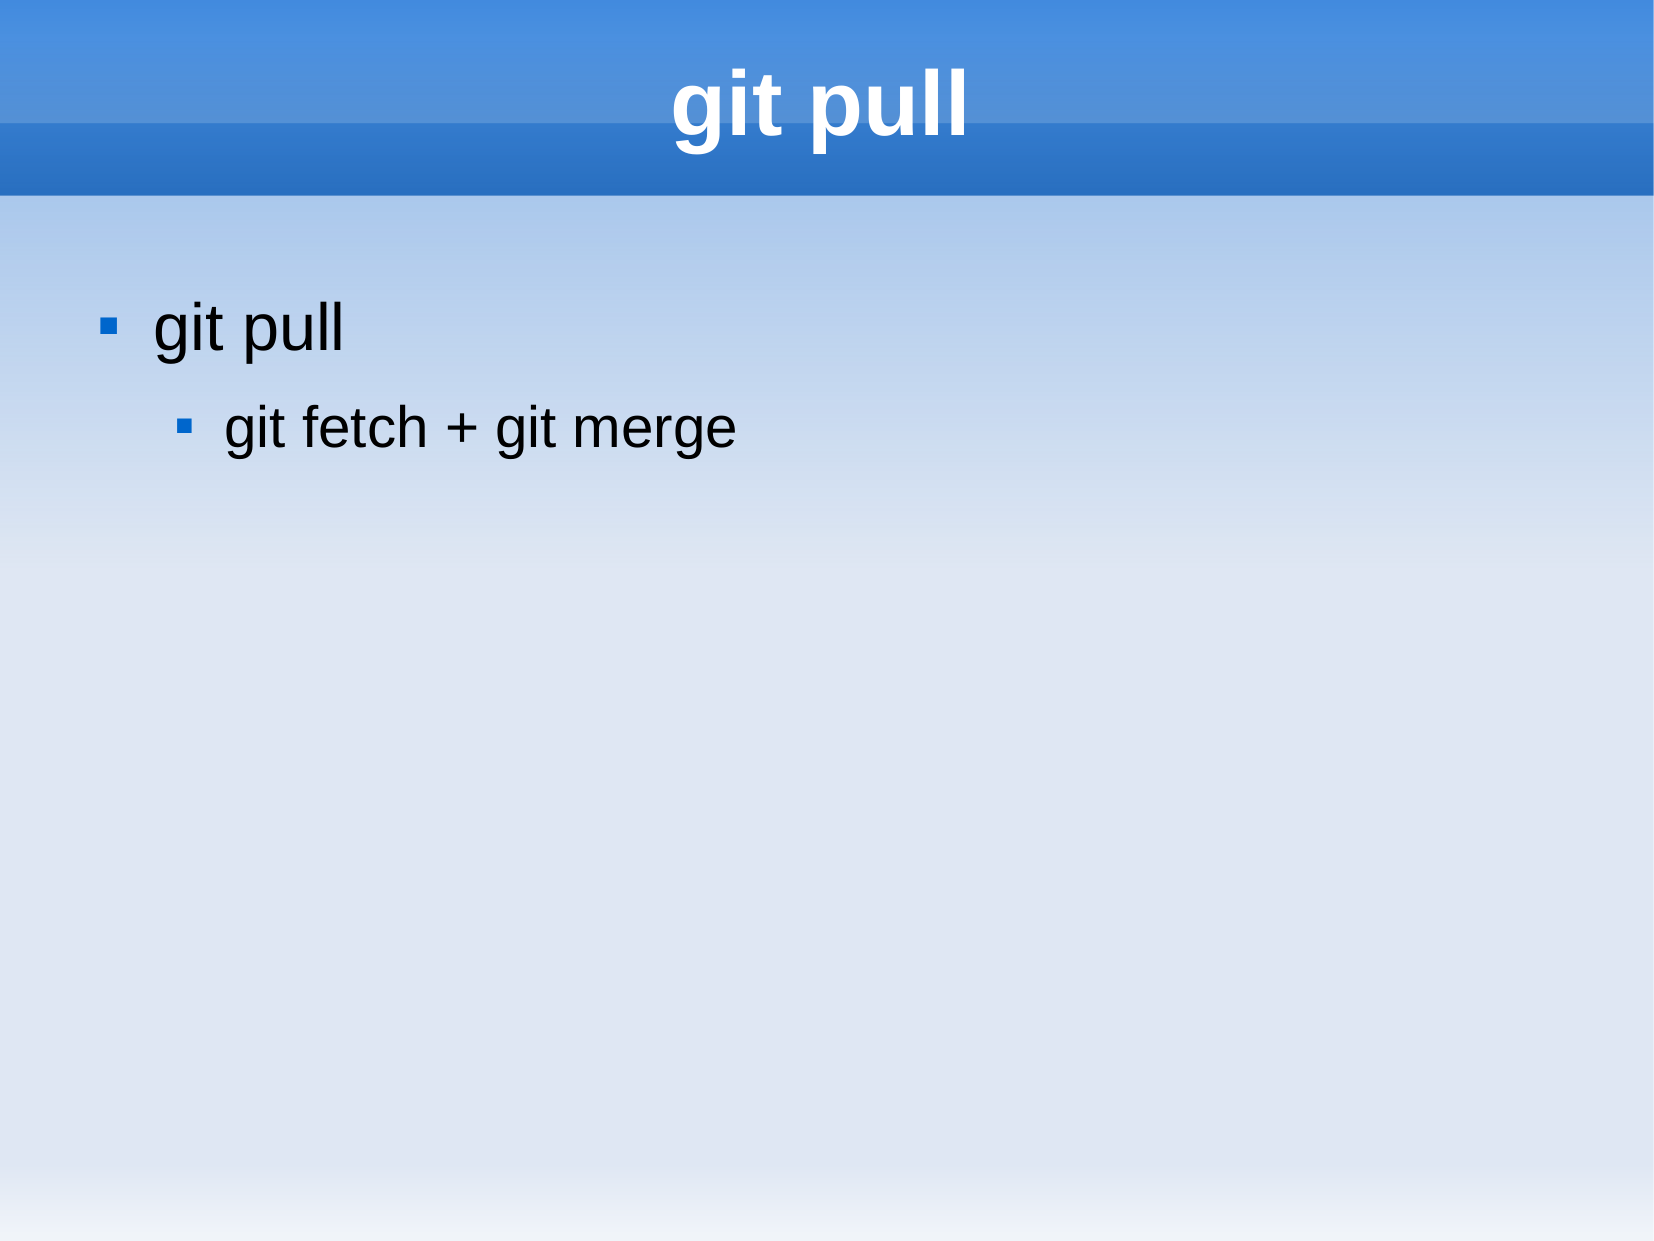

# git pull
git pull
git fetch + git merge